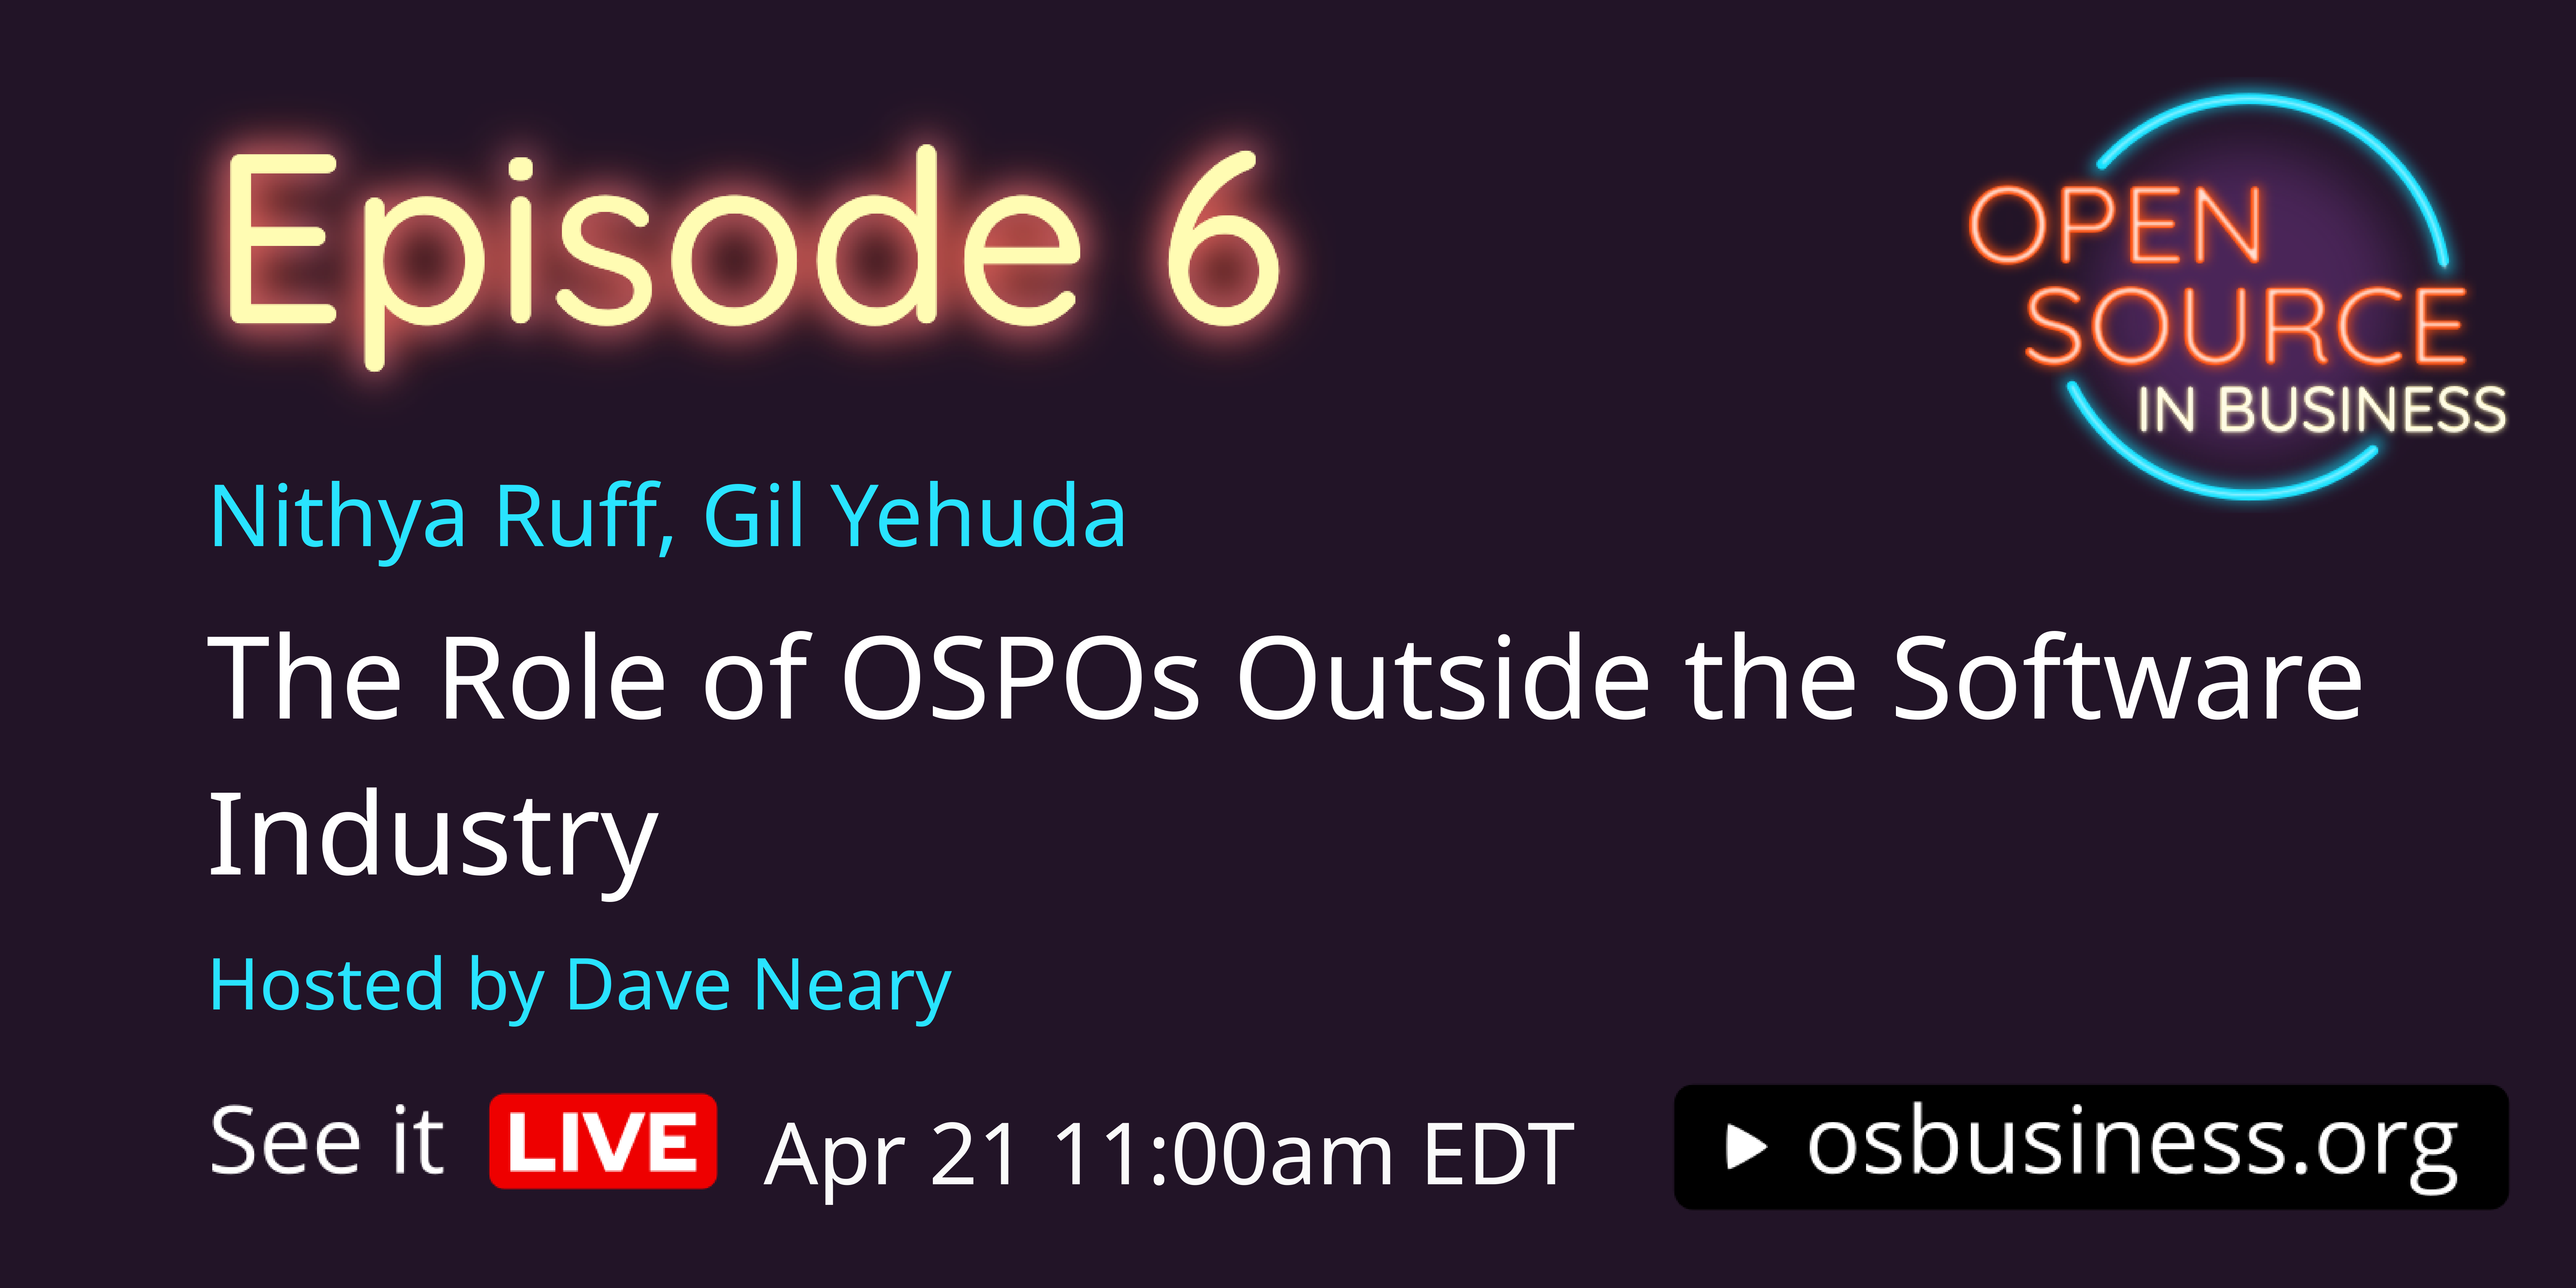

Nithya Ruff, Gil Yehuda
The Role of OSPOs Outside the Software Industry
Hosted by Dave Neary
Apr 21 11:00am EDT